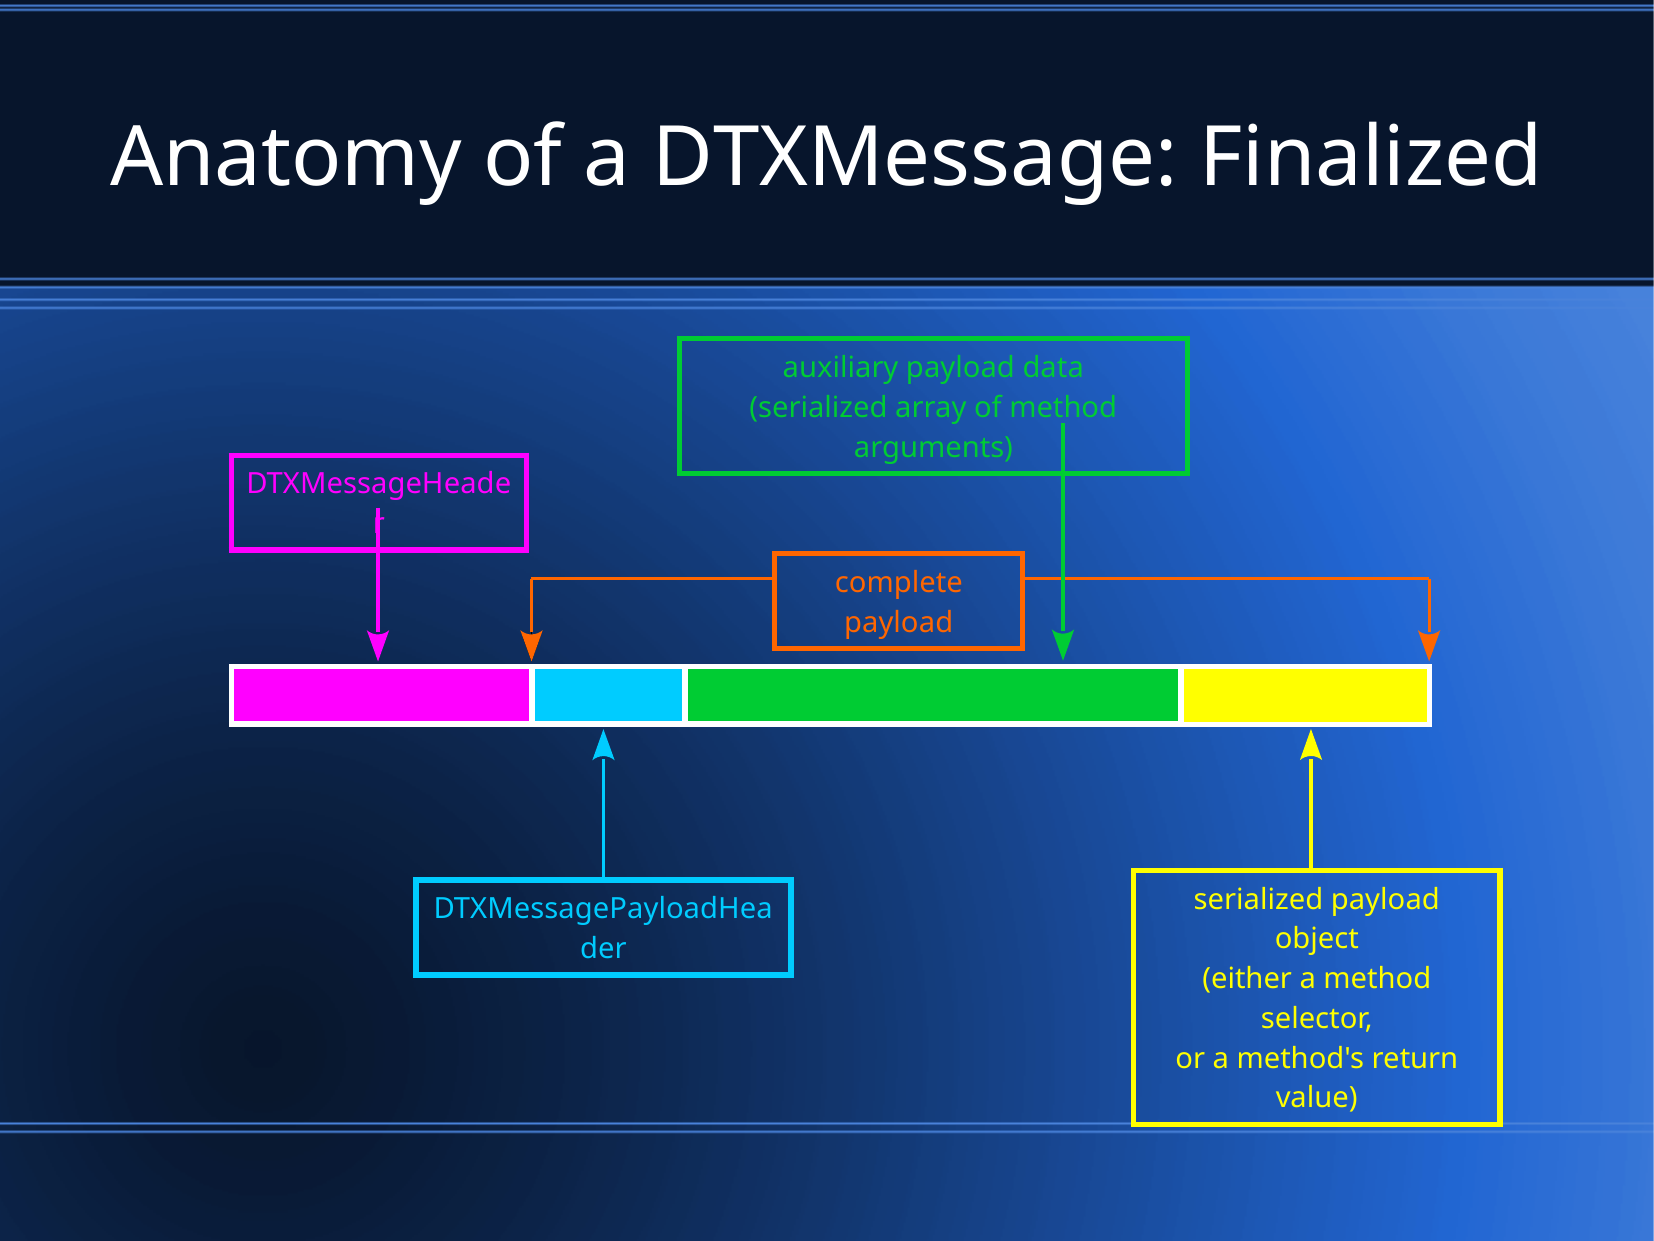

# Anatomy of a DTXMessage: Finalized
| auxiliary payload data (serialized array of method arguments) |
| --- |
| DTXMessageHeader |
| --- |
| complete payload |
| --- |
| |
| --- |
| |
| --- |
| |
| --- |
| |
| --- |
| serialized payload object (either a method selector, or a method's return value) |
| --- |
| DTXMessagePayloadHeader |
| --- |